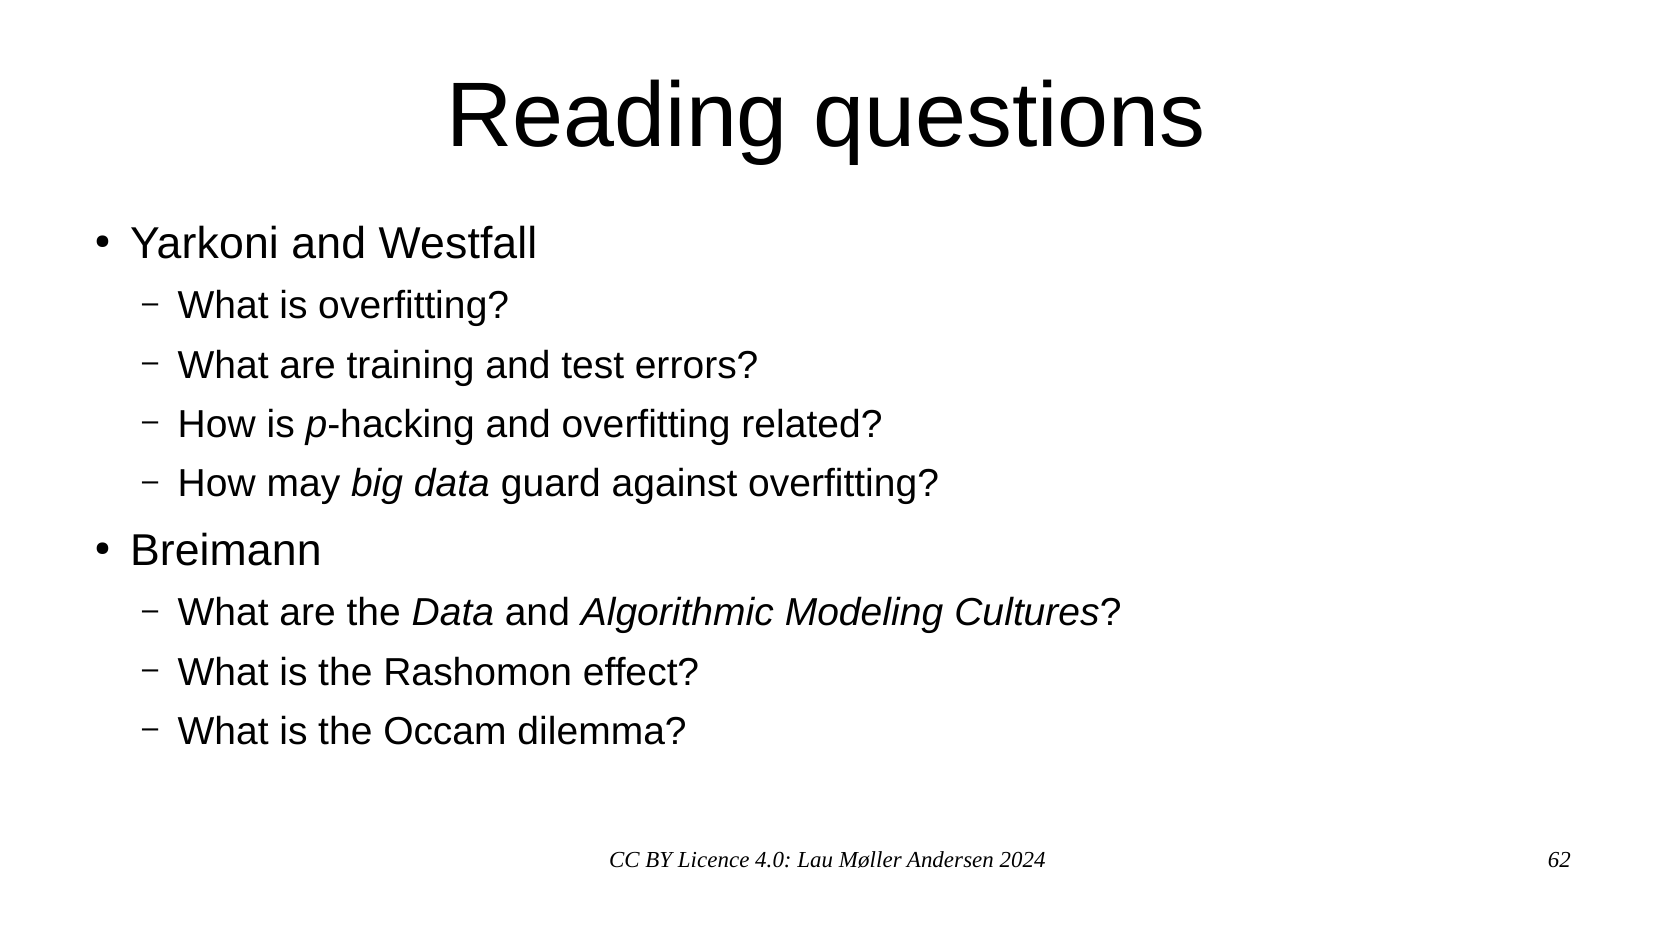

# Reading questions
Yarkoni and Westfall
What is overfitting?
What are training and test errors?
How is p-hacking and overfitting related?
How may big data guard against overfitting?
Breimann
What are the Data and Algorithmic Modeling Cultures?
What is the Rashomon effect?
What is the Occam dilemma?
CC BY Licence 4.0: Lau Møller Andersen 2024
62